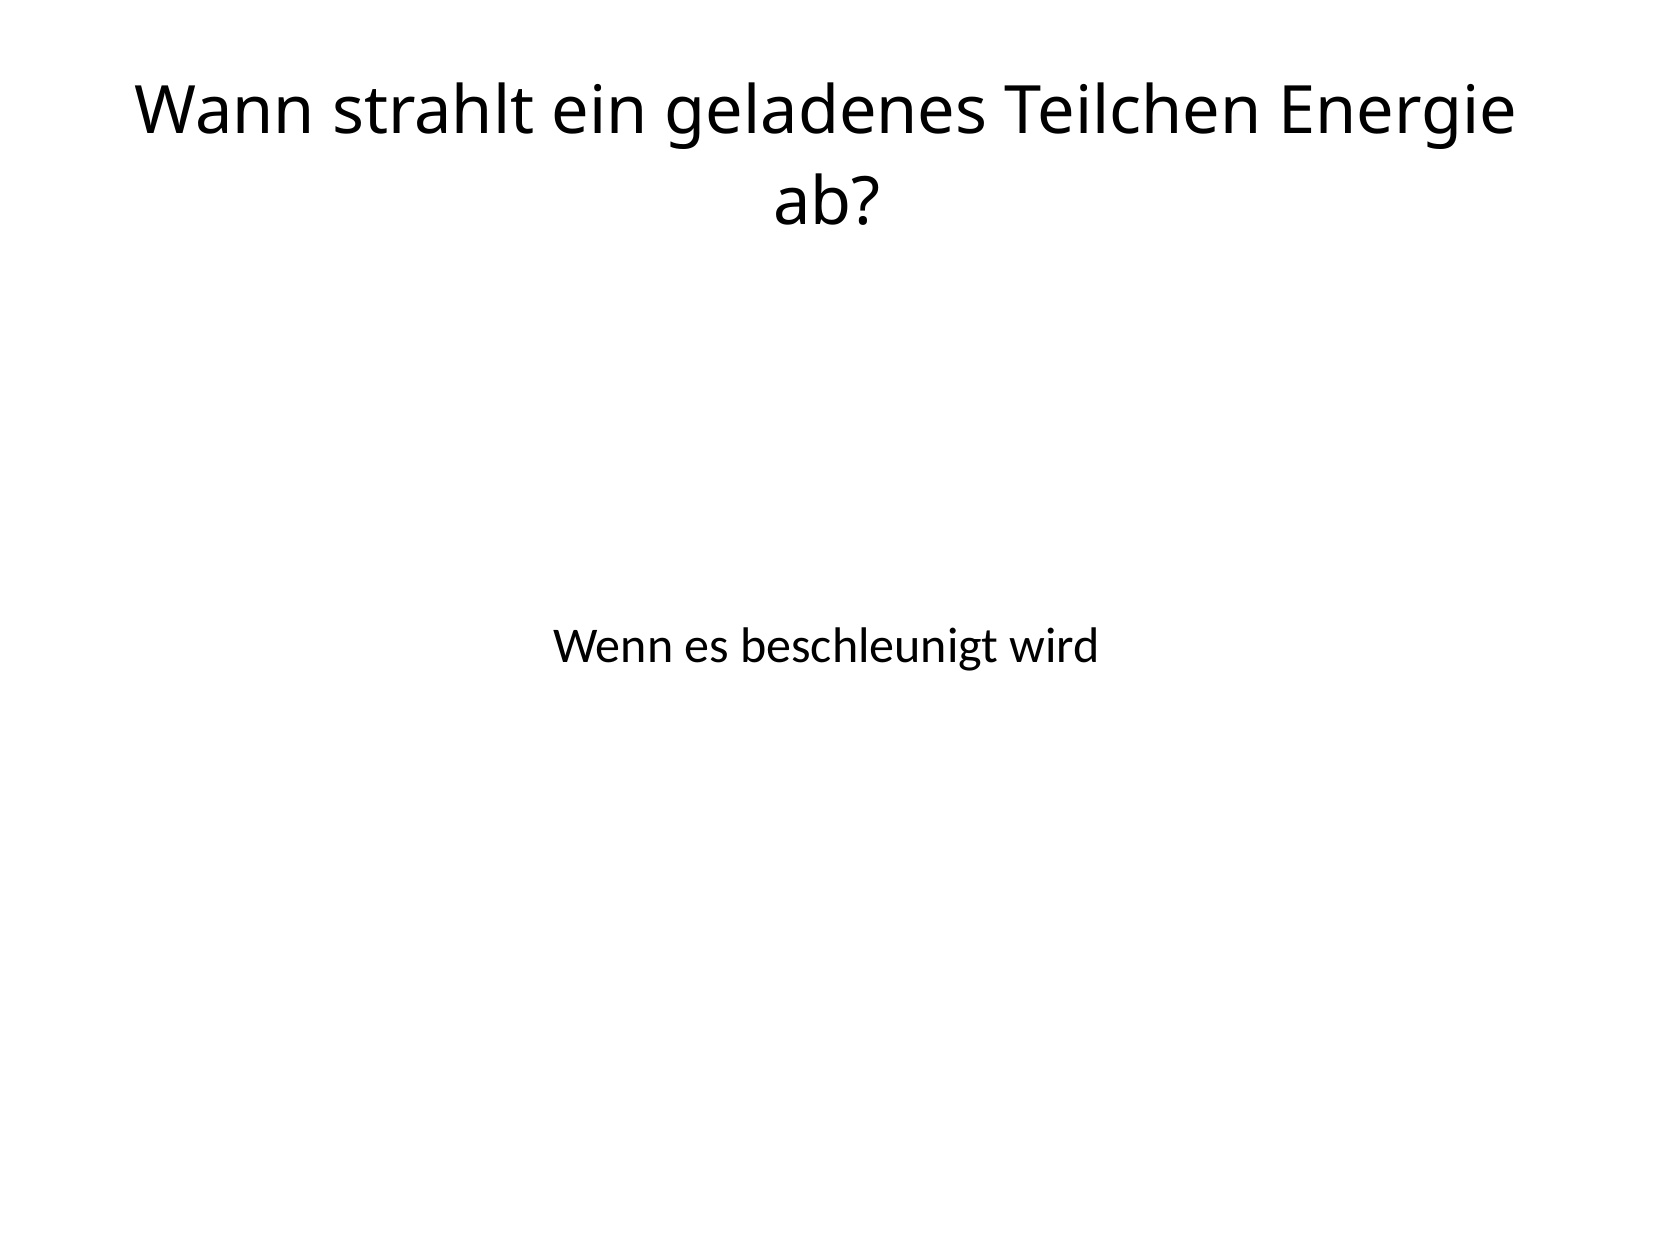

# Wann strahlt ein geladenes Teilchen Energie ab?
Wenn es beschleunigt wird